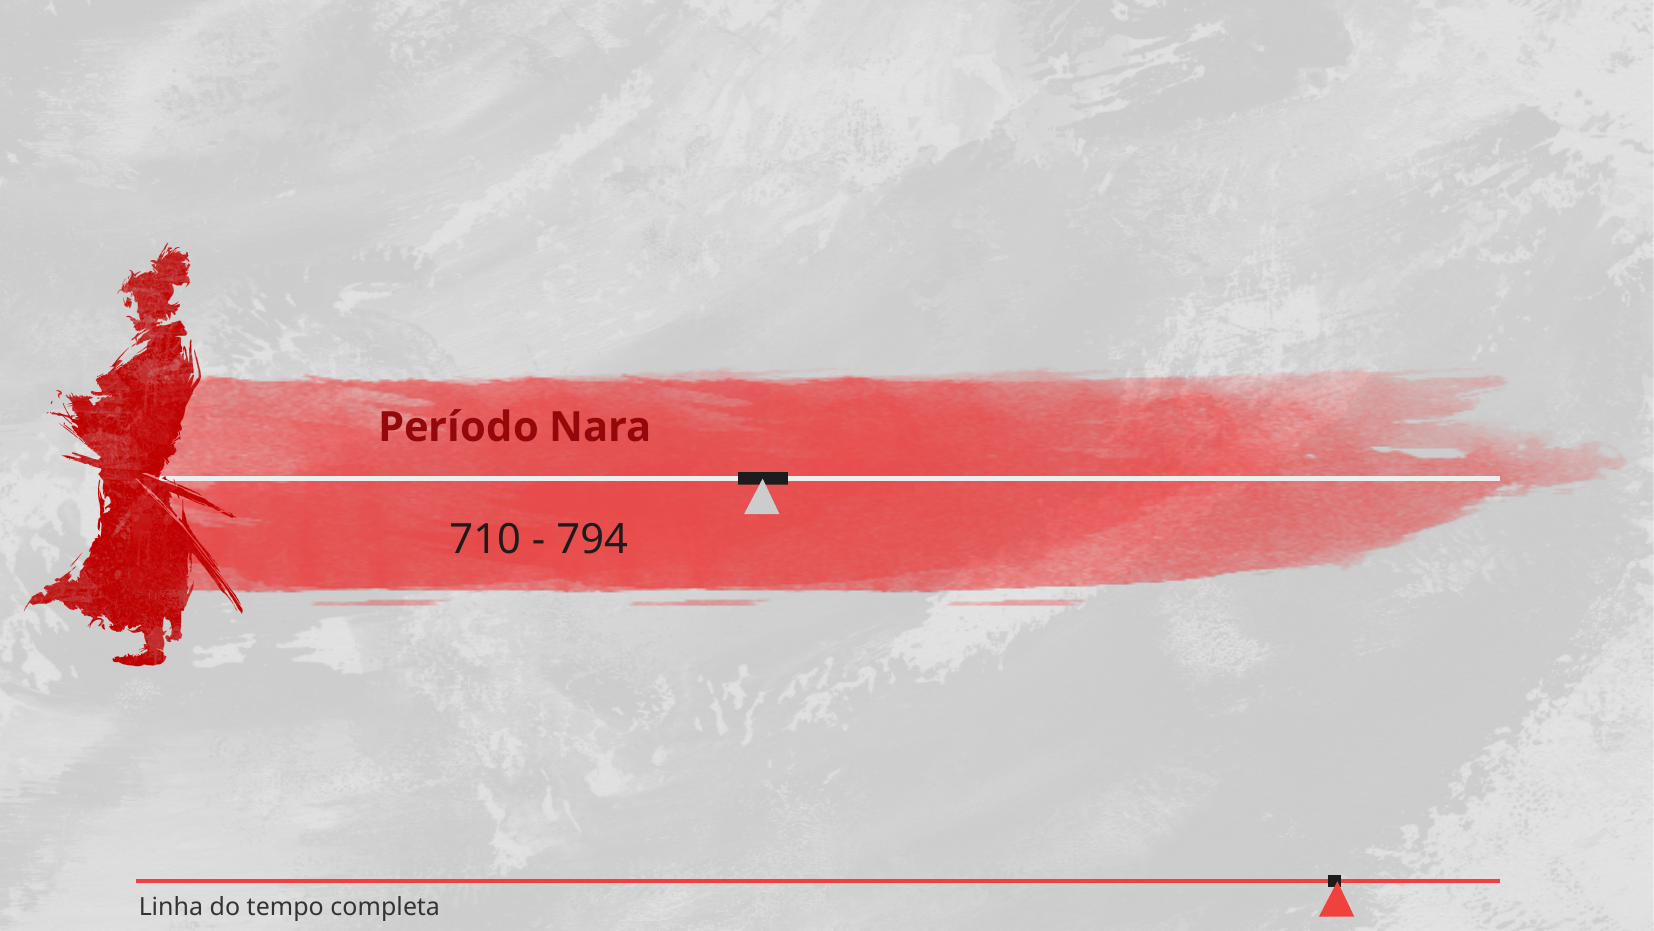

Período Nara
710 - 794
Linha do tempo completa